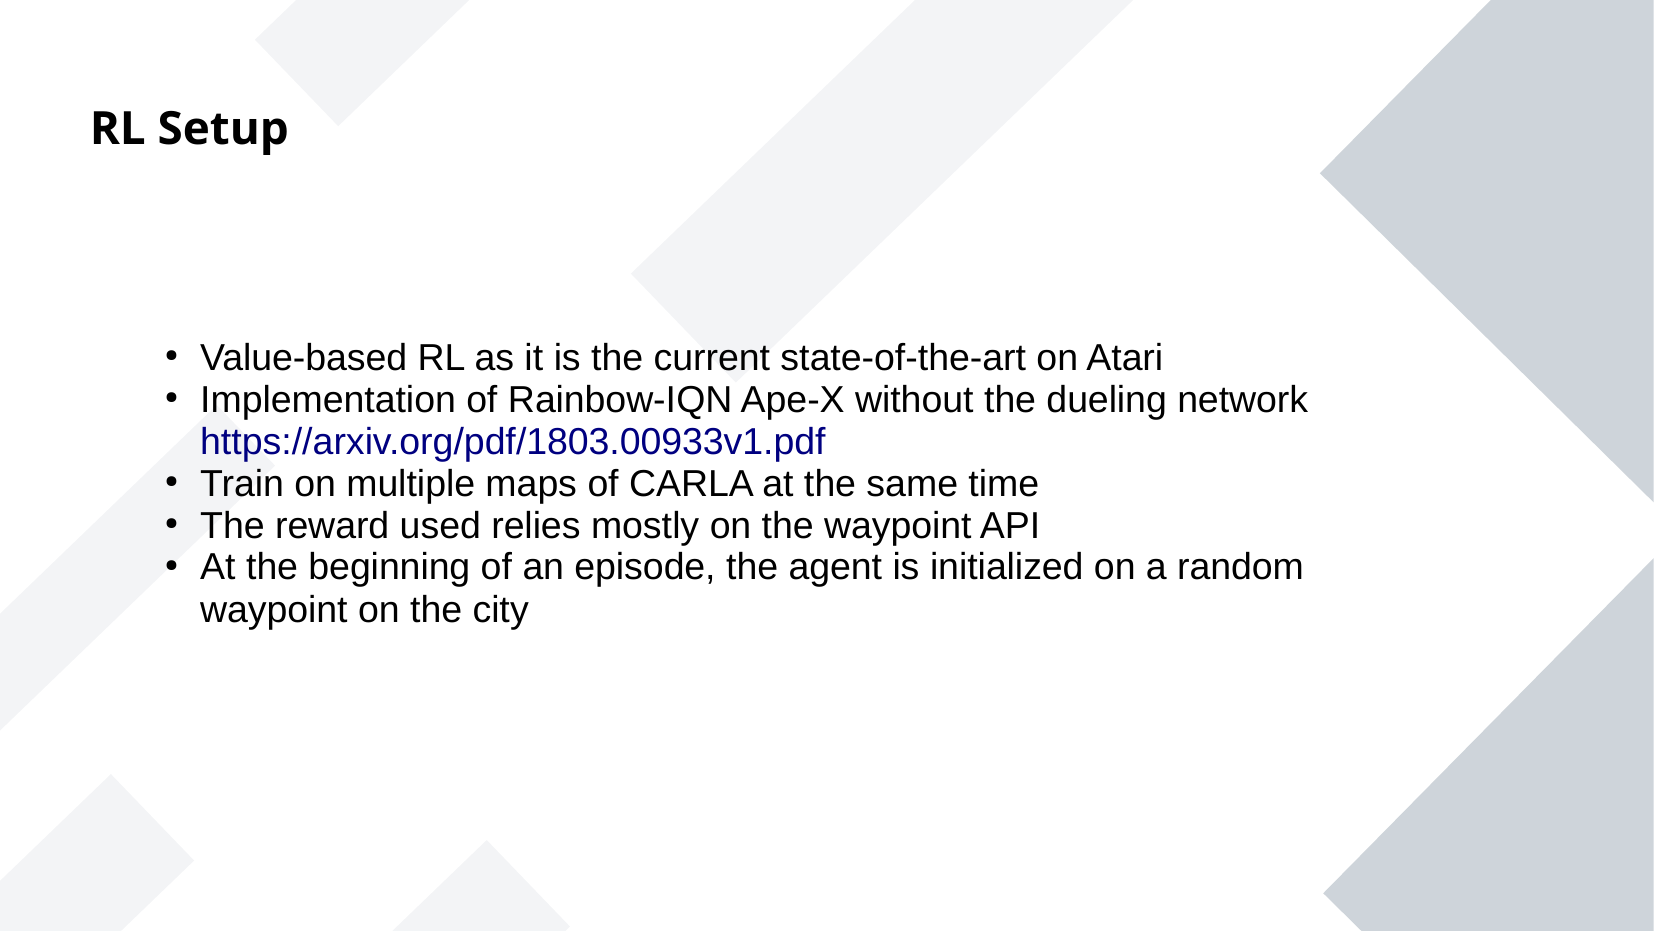

RL Setup
Value-based RL as it is the current state-of-the-art on Atari
Implementation of Rainbow-IQN Ape-X without the dueling network https://arxiv.org/pdf/1803.00933v1.pdf
Train on multiple maps of CARLA at the same time
The reward used relies mostly on the waypoint API
At the beginning of an episode, the agent is initialized on a random waypoint on the city